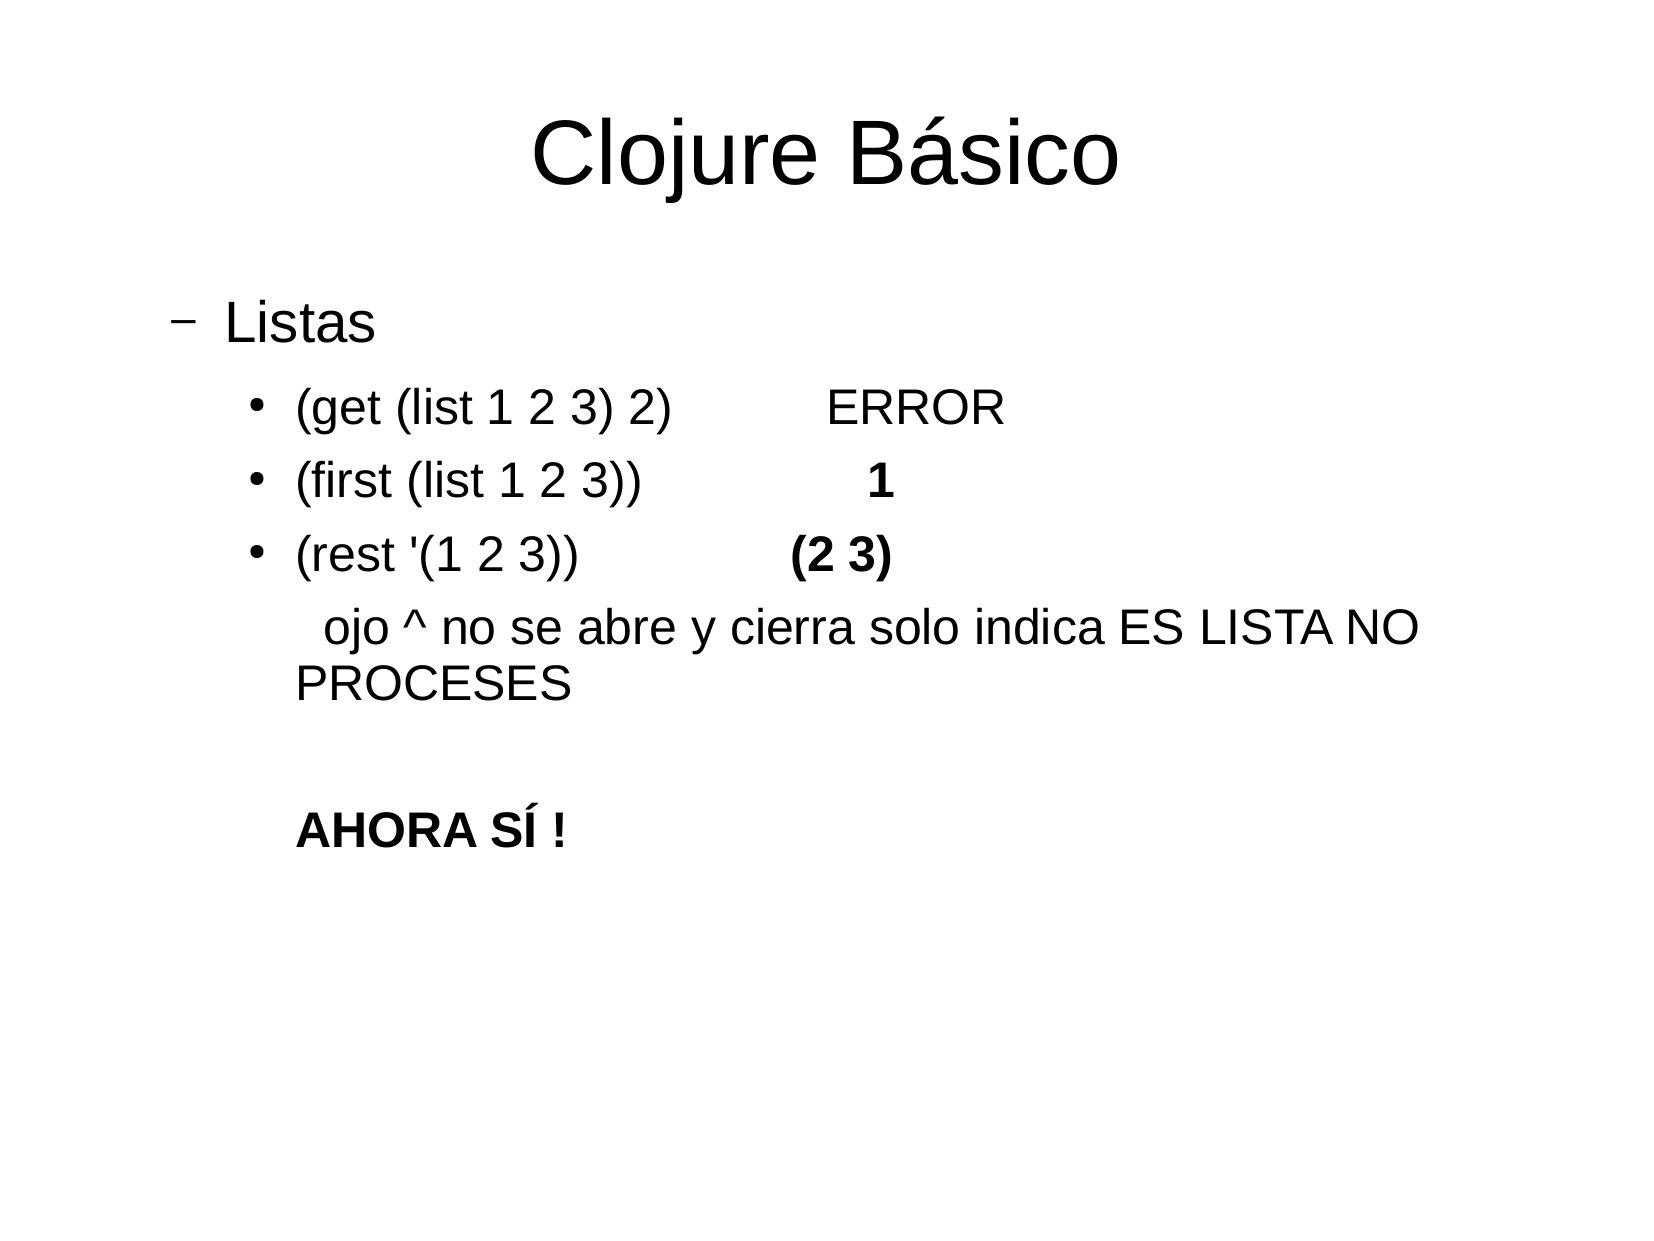

# Clojure Básico
Listas
(get (list 1 2 3) 2) ERROR
(first (list 1 2 3)) 1
(rest '(1 2 3)) (2 3)
 ojo ^ no se abre y cierra solo indica ES LISTA NO PROCESES
AHORA SÍ !